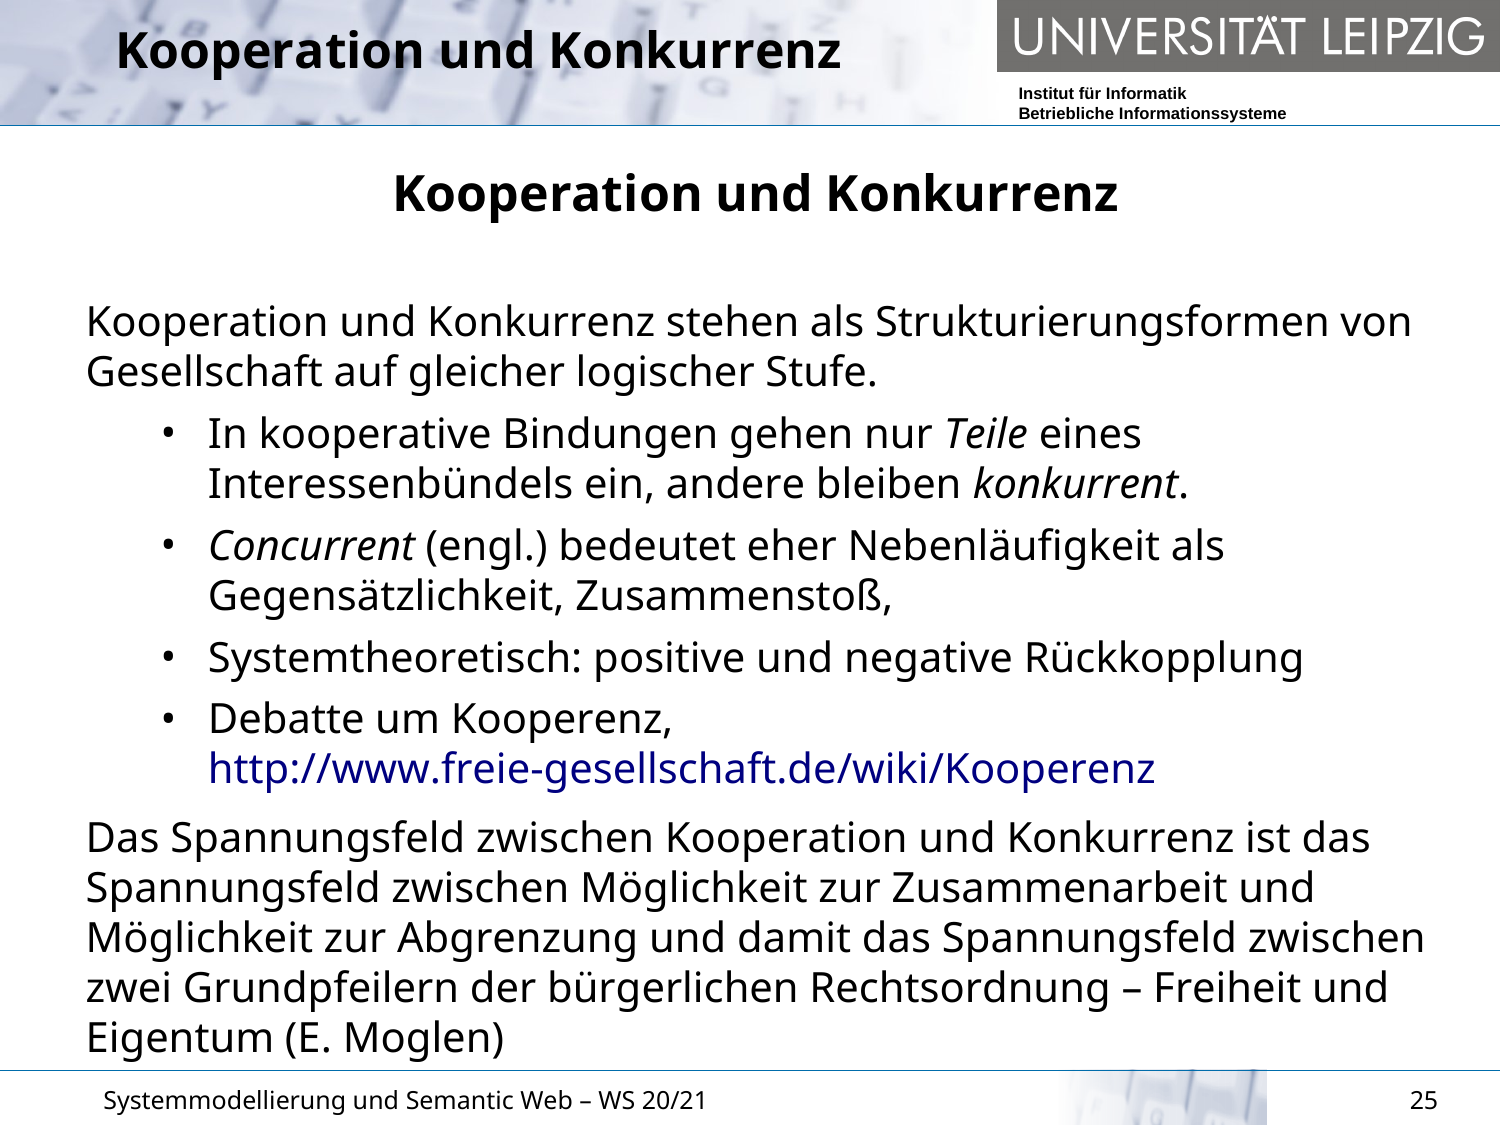

Kooperation und Konkurrenz
Kooperation und Konkurrenz
Kooperation und Konkurrenz stehen als Strukturierungsformen von Gesellschaft auf gleicher logischer Stufe.
In kooperative Bindungen gehen nur Teile eines Interessenbündels ein, andere bleiben konkurrent.
Concurrent (engl.) bedeutet eher Nebenläufigkeit als Gegensätzlichkeit, Zusammenstoß,
Systemtheoretisch: positive und negative Rückkopplung
Debatte um Kooperenz, http://www.freie-gesellschaft.de/wiki/Kooperenz
Das Spannungsfeld zwischen Kooperation und Konkurrenz ist das Spannungsfeld zwischen Möglichkeit zur Zusammenarbeit und Möglichkeit zur Abgrenzung und damit das Spannungsfeld zwischen zwei Grundpfeilern der bürgerlichen Rechtsordnung – Freiheit und Eigentum (E. Moglen)
Systemmodellierung und Semantic Web – WS 20/21
25